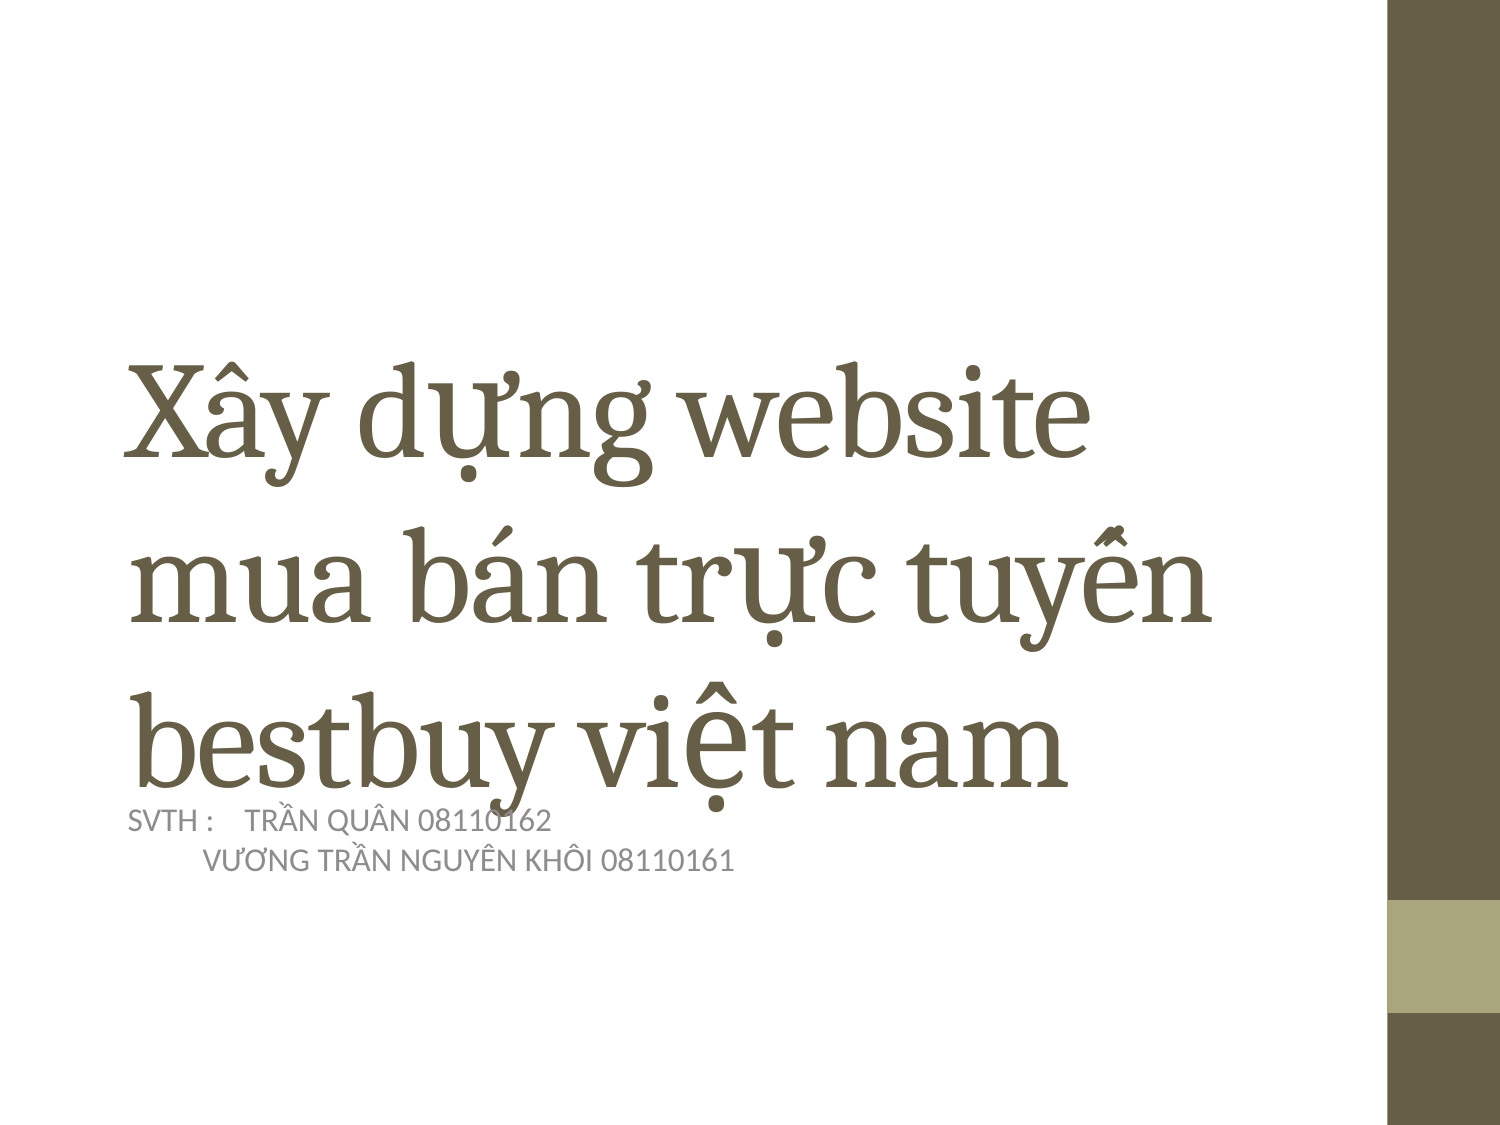

# Xây dựng website mua bán trực tuyến bestbuy việt nam
SVTH : TRẦN QUÂN 08110162
	VƯƠNG TRẦN NGUYÊN KHÔI 08110161